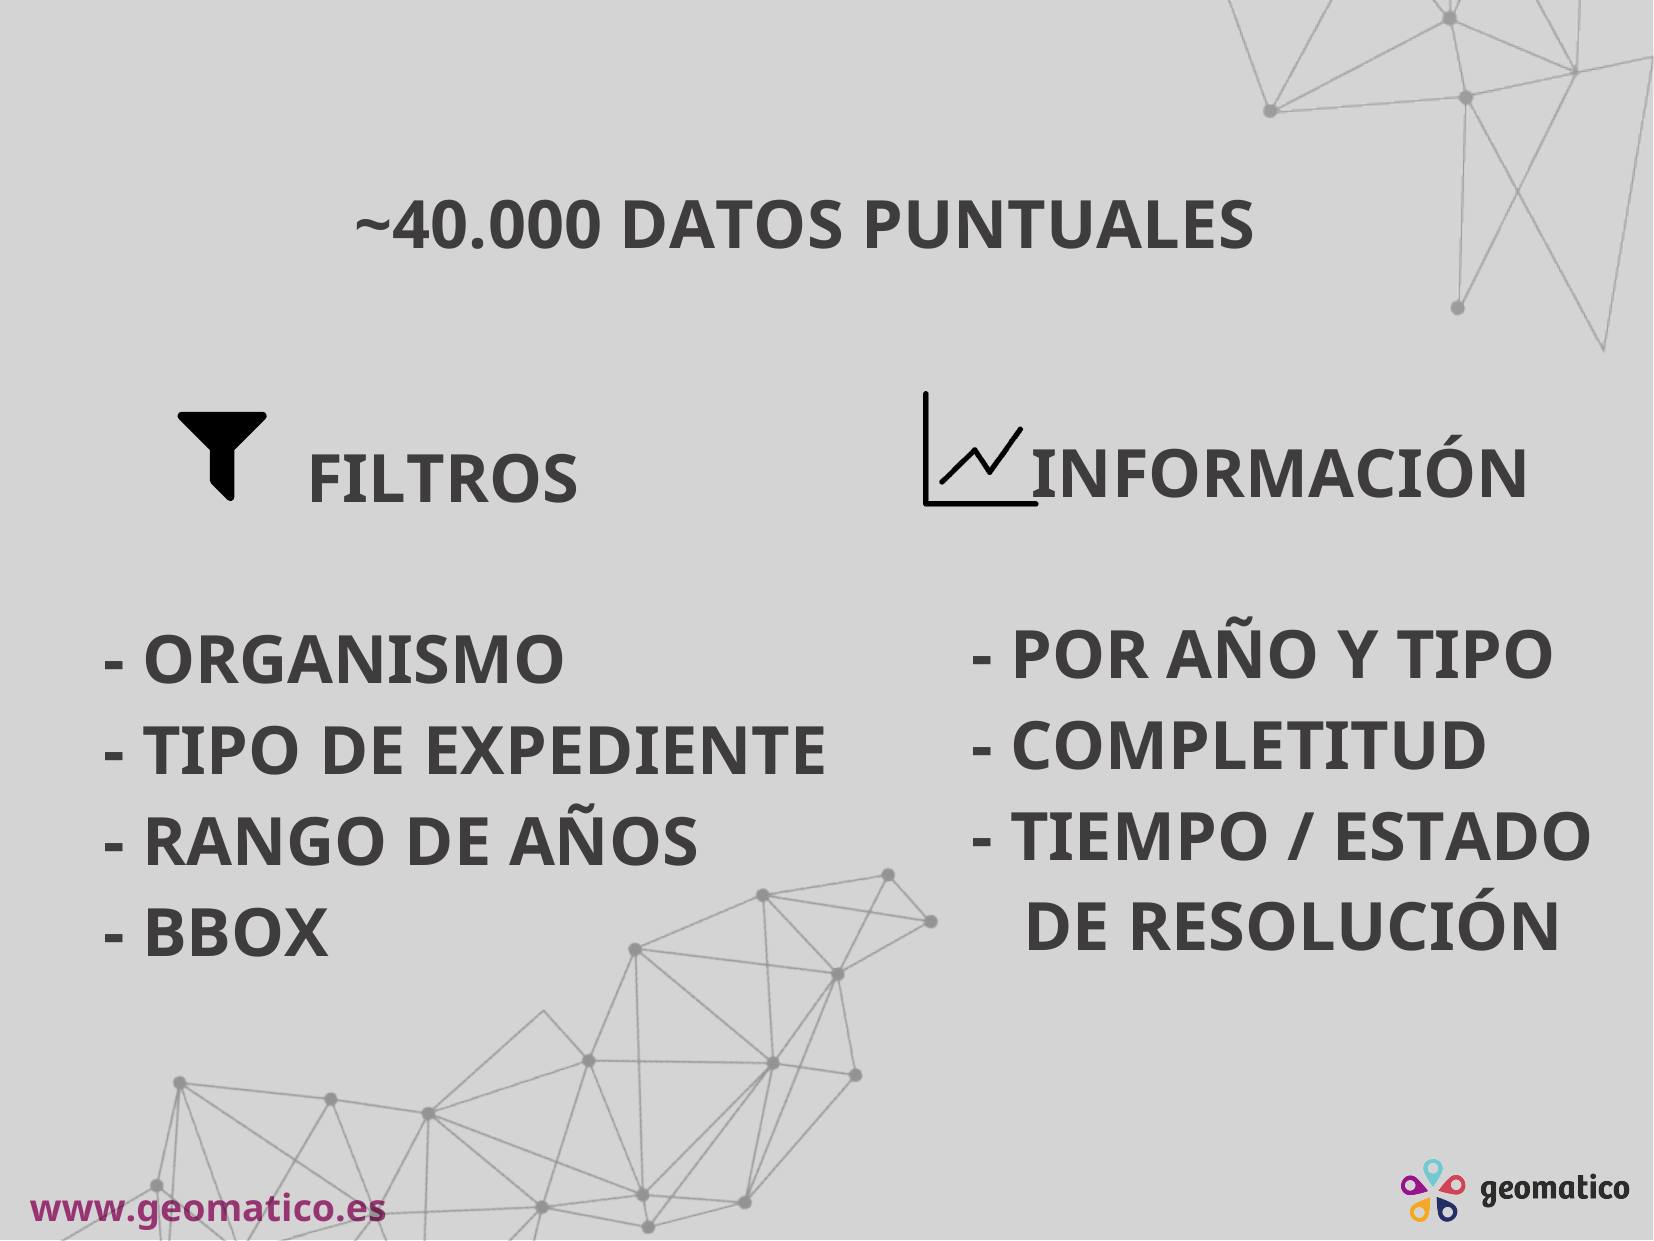

~40.000 datos puntuales
información
	- por año y tipo
	- completitud
	- tiempo / estado
	 de resolución
FILTROS
	- organismo
	- tipo de expediente
	- rango de años
	- BBOX